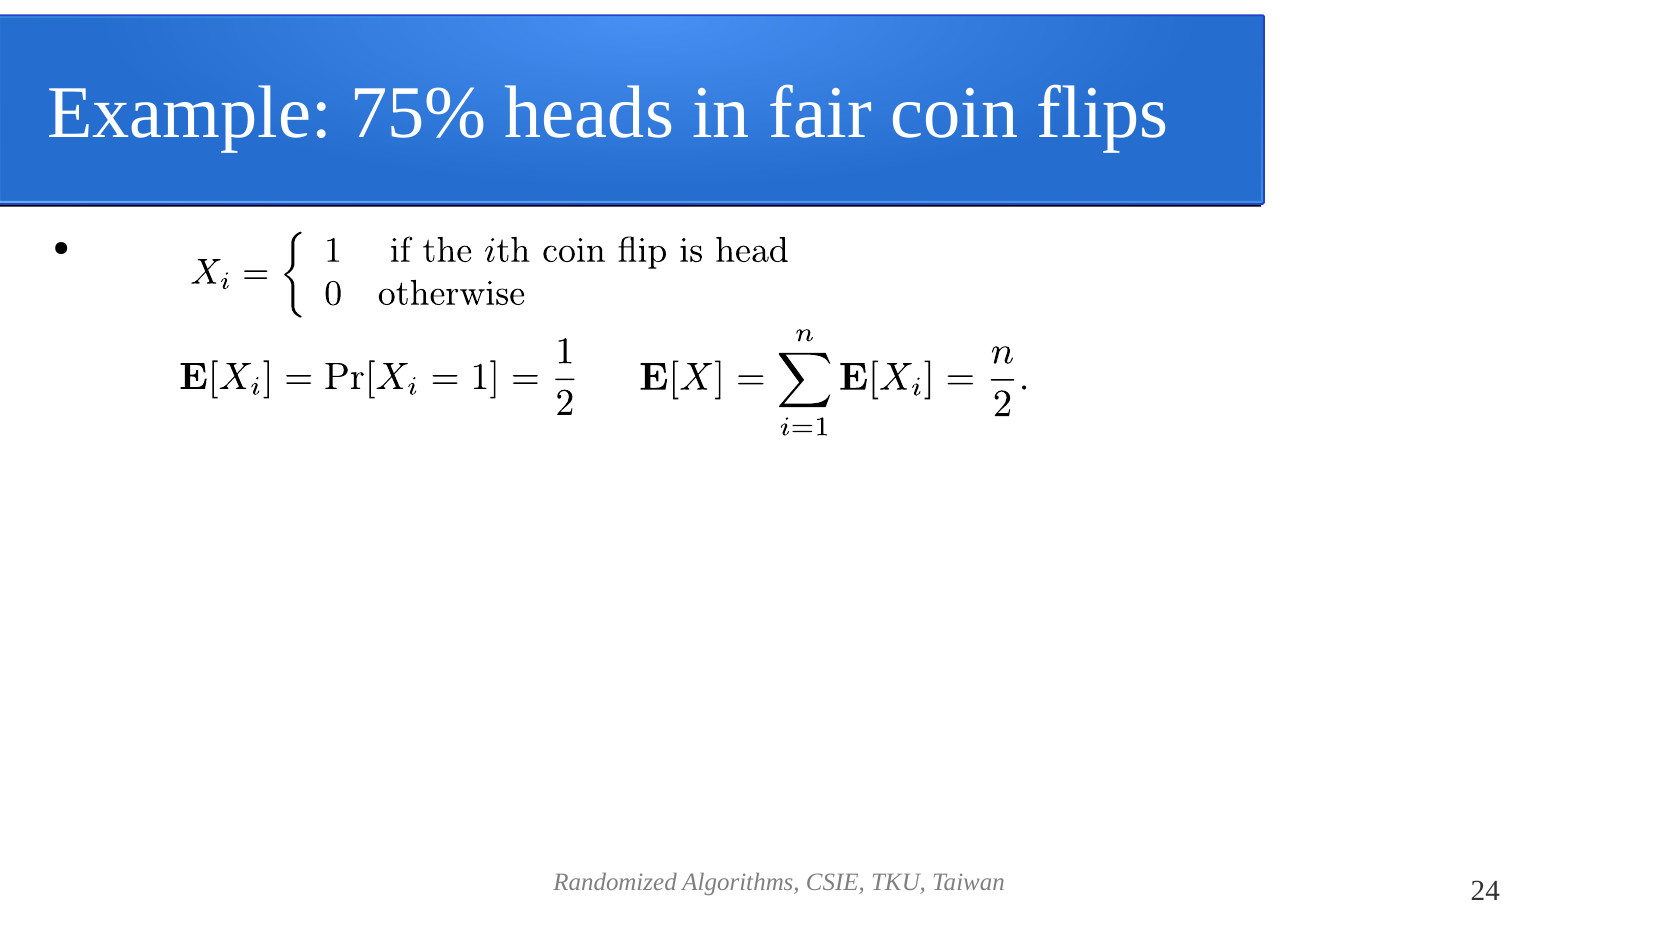

# Example: 75% heads in fair coin flips
Randomized Algorithms, CSIE, TKU, Taiwan
24